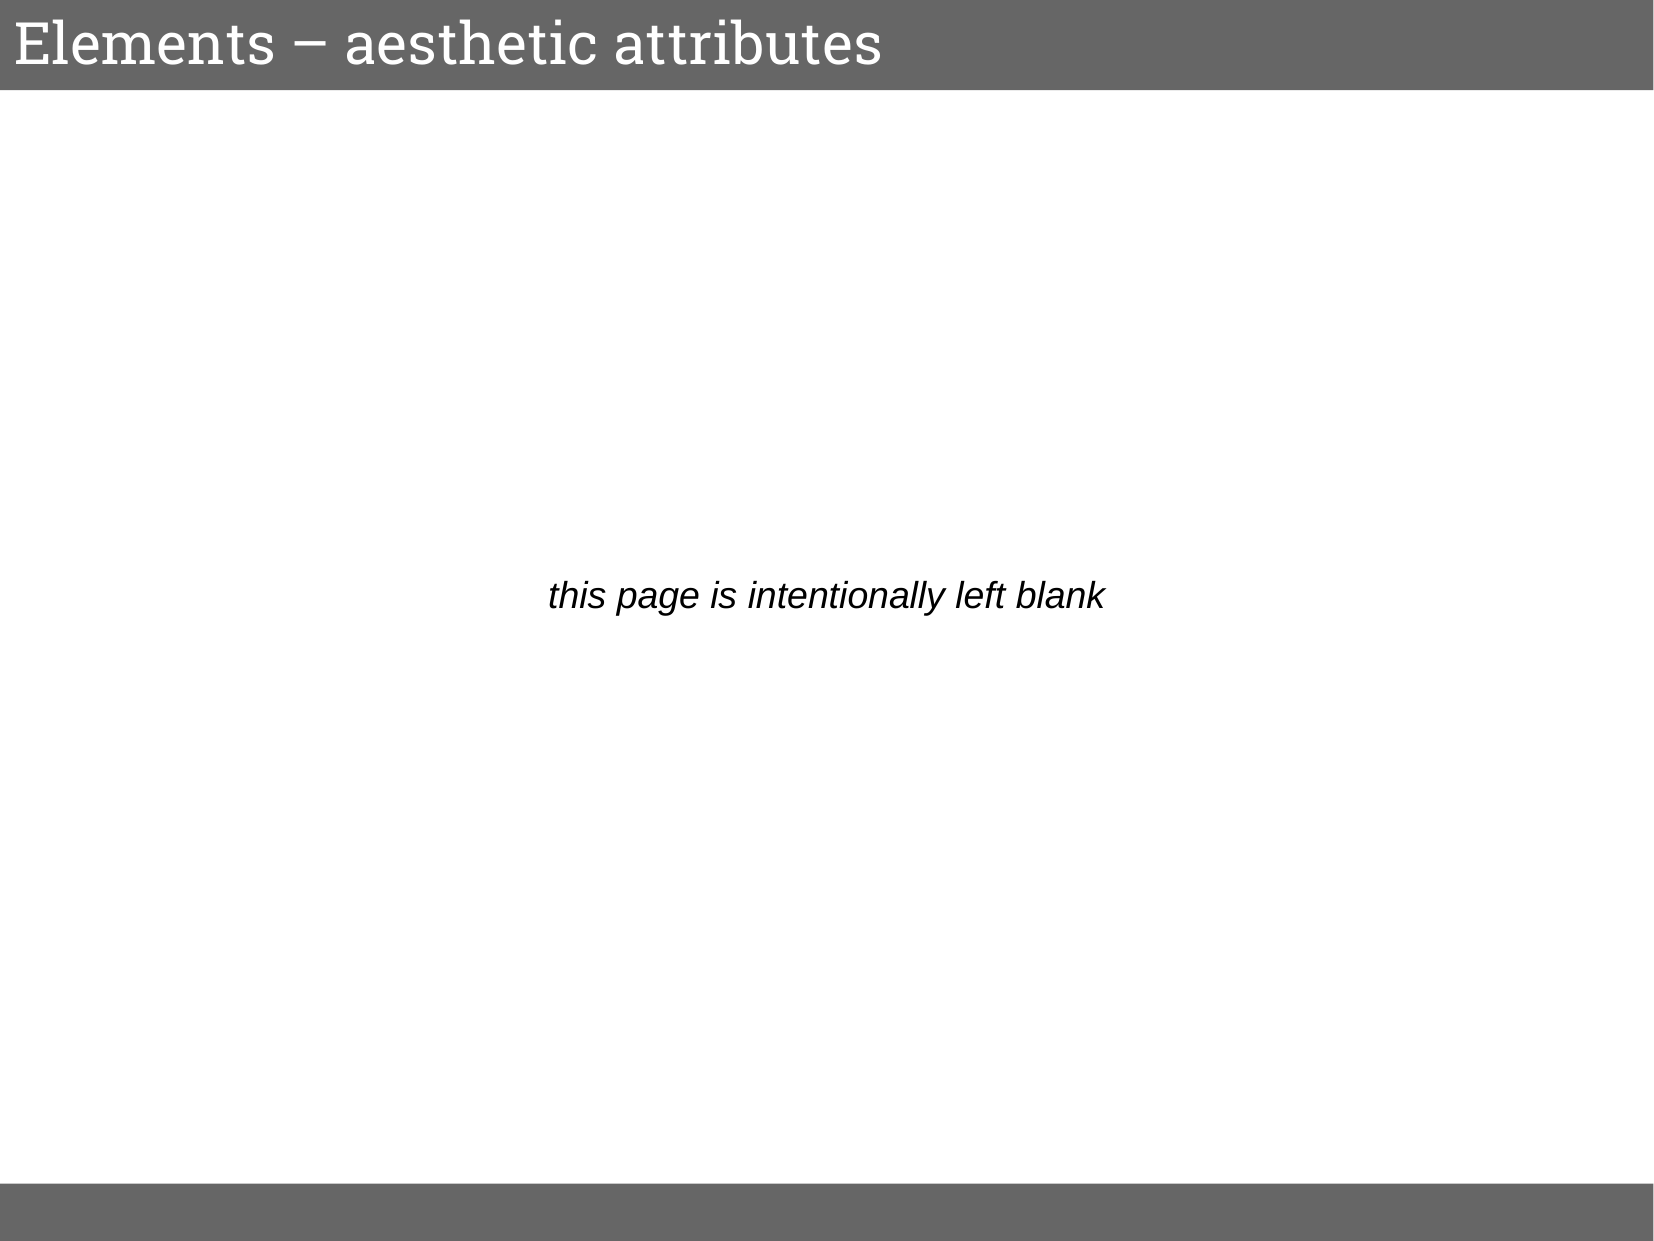

Elements – aesthetic attributes
this page is intentionally left blank